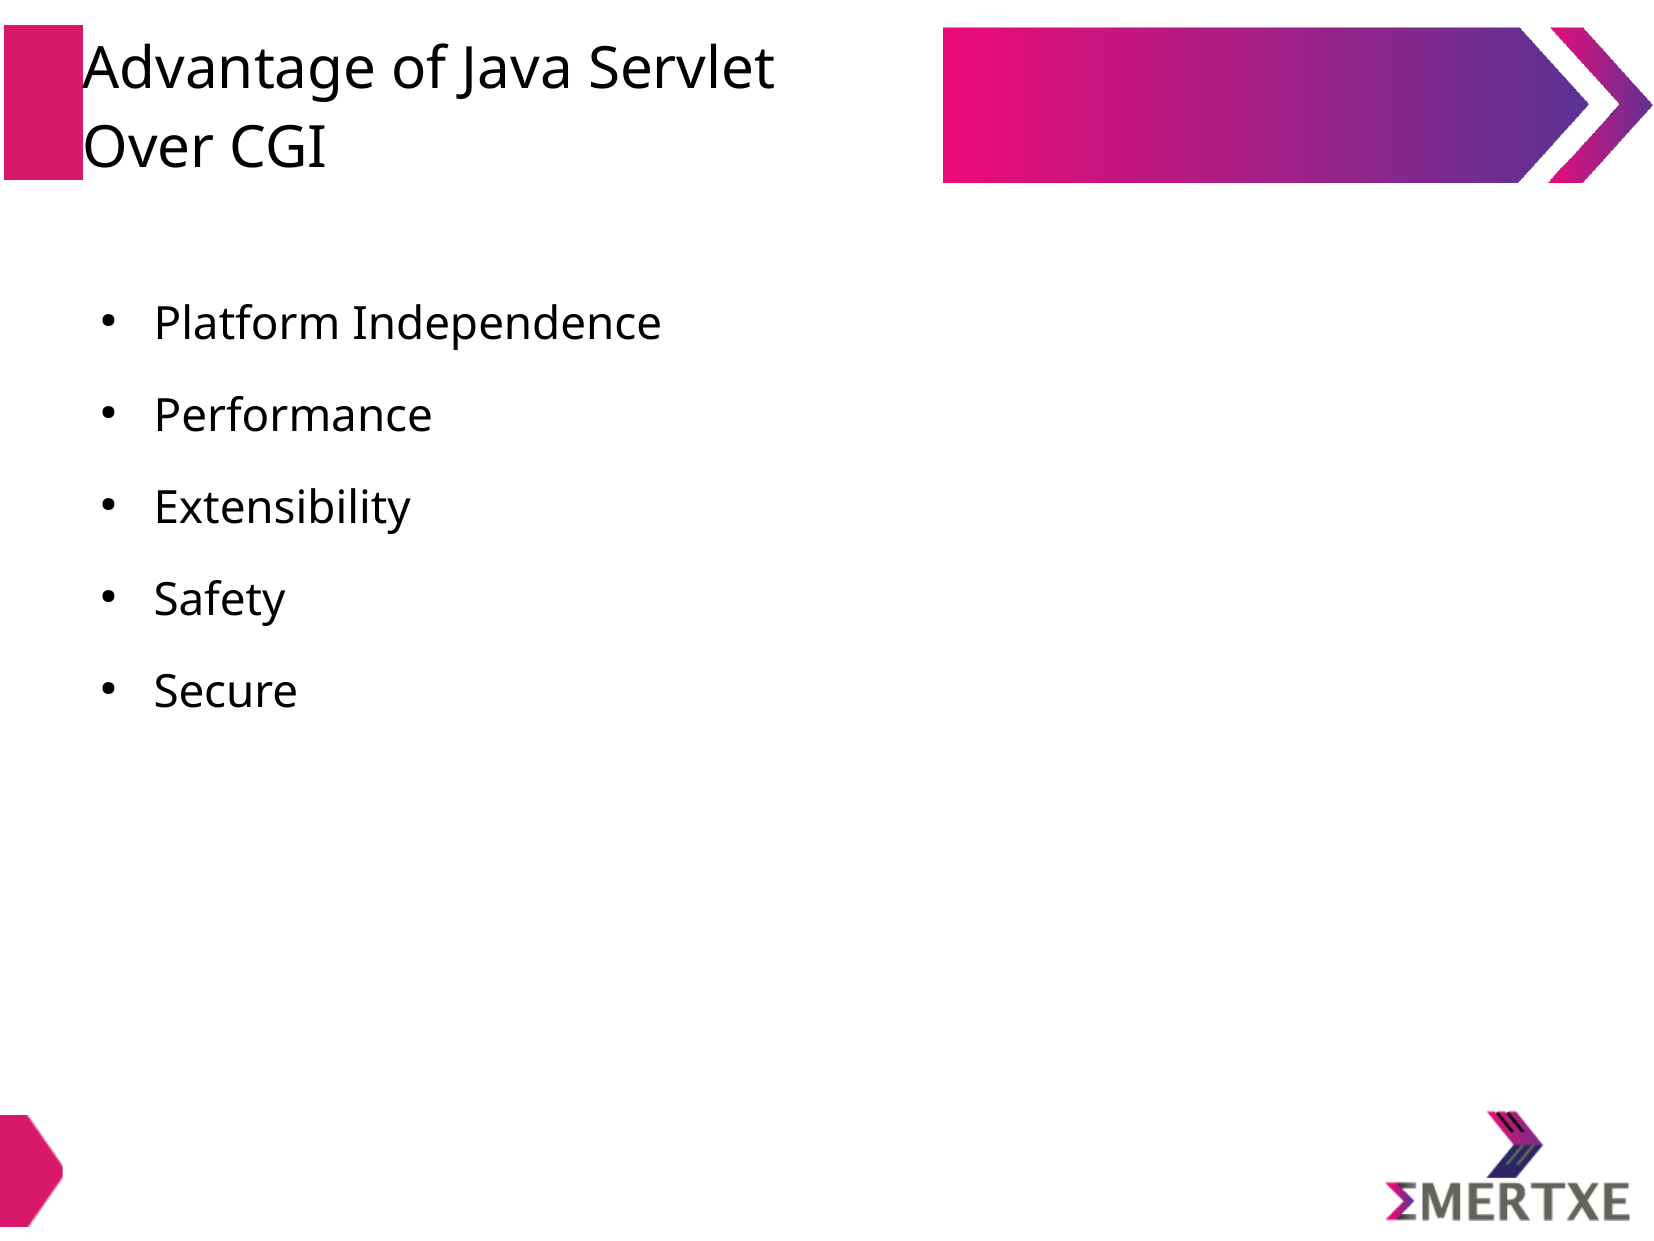

# Advantage of Java Servlet Over CGI
Platform Independence
Performance
Extensibility
Safety
Secure